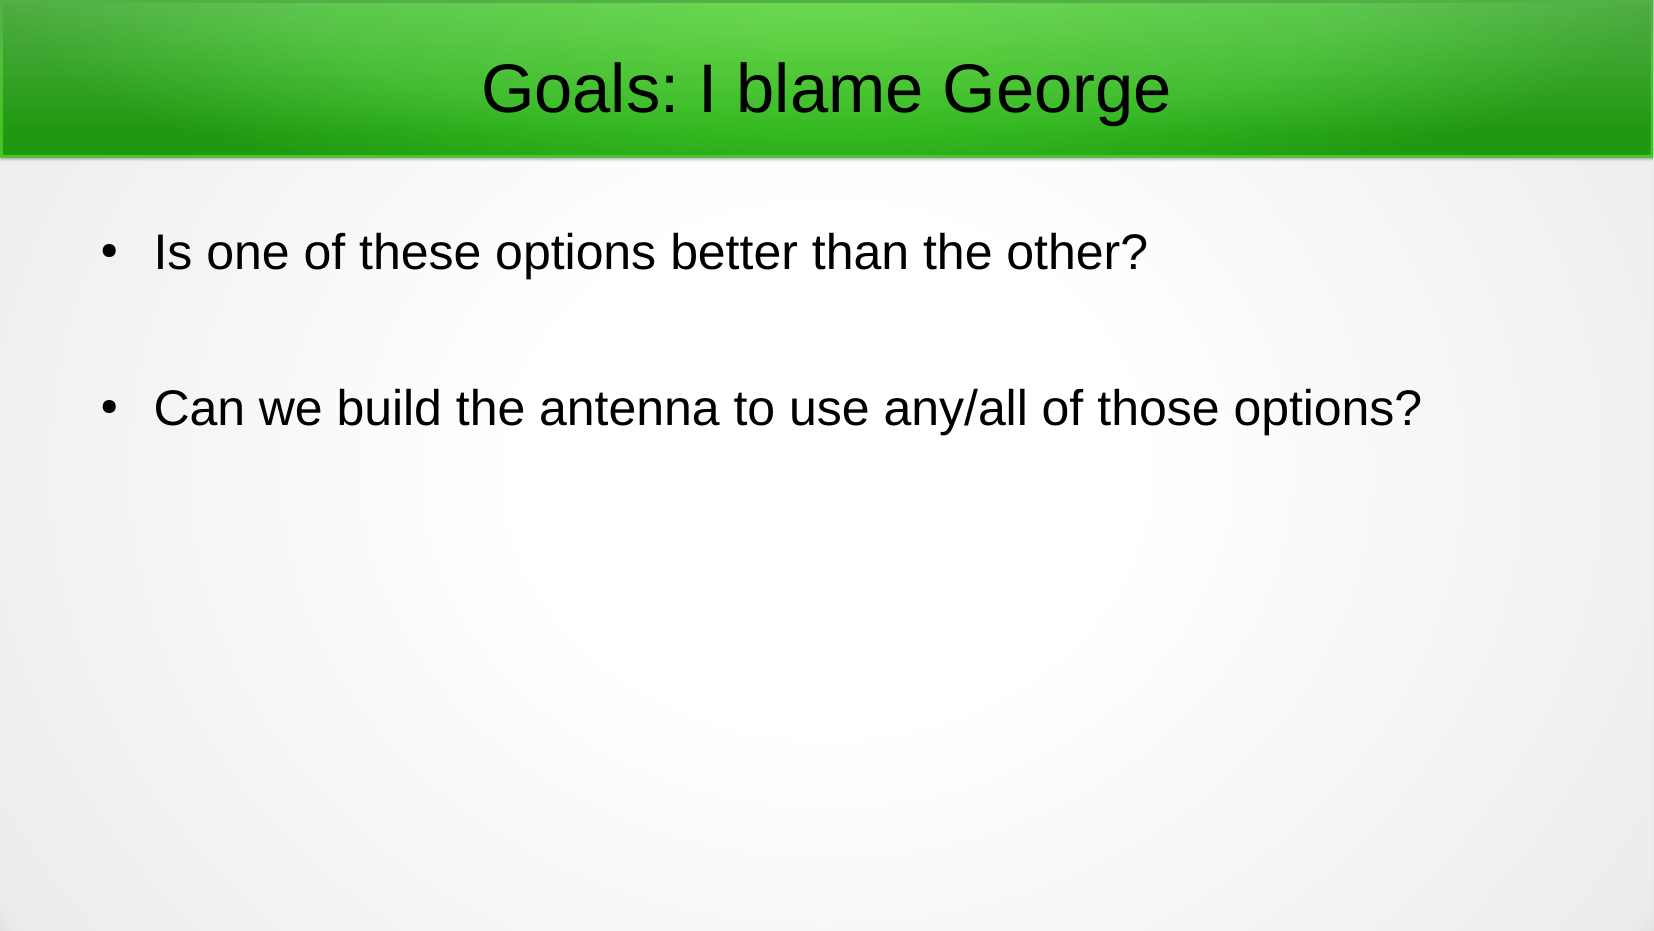

# Goals: I blame George
Is one of these options better than the other?
Can we build the antenna to use any/all of those options?